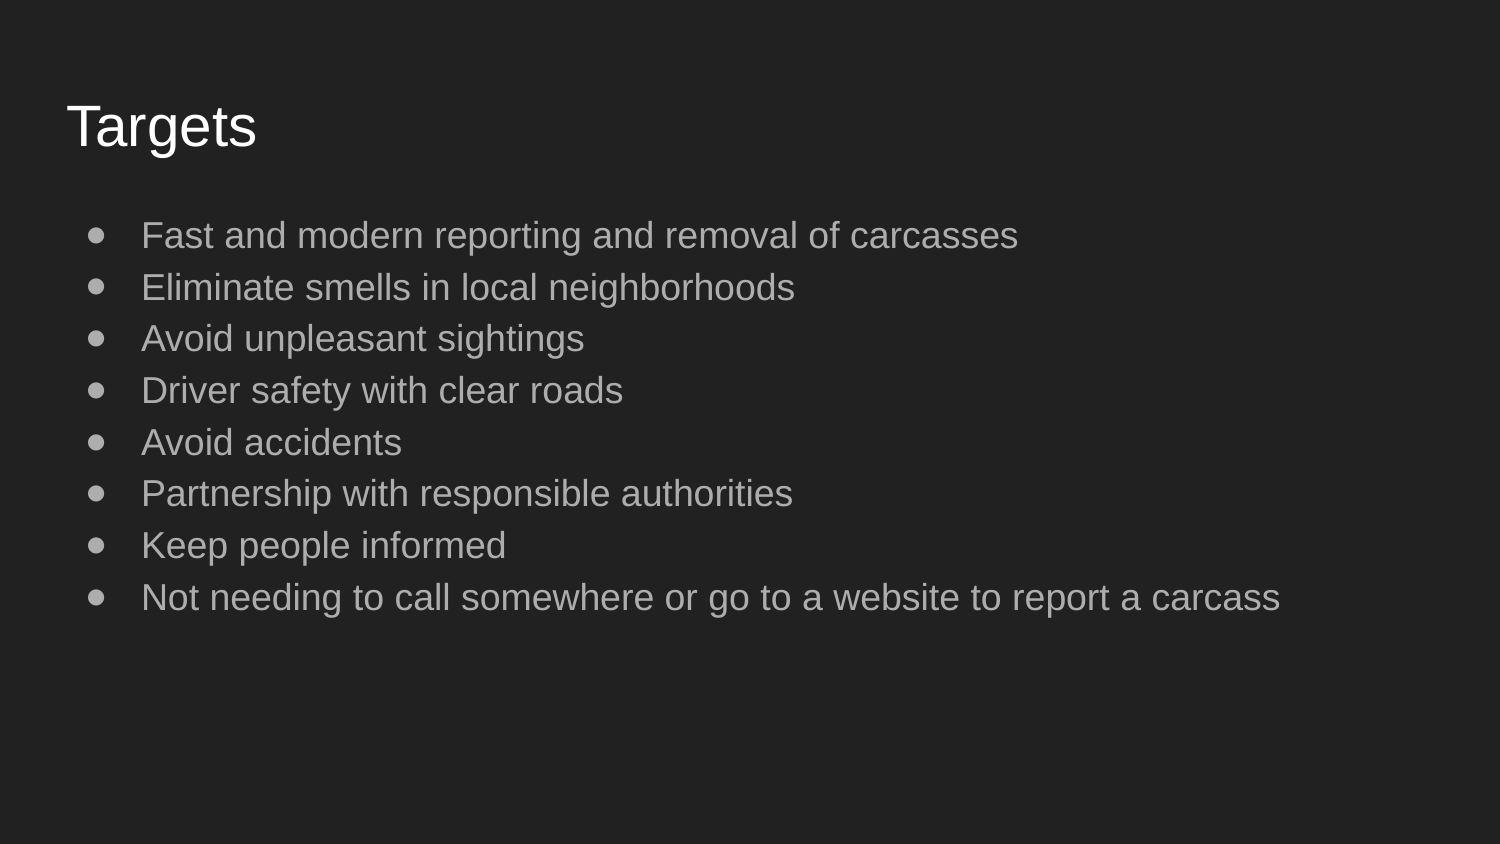

# Targets
Fast and modern reporting and removal of carcasses
Eliminate smells in local neighborhoods
Avoid unpleasant sightings
Driver safety with clear roads
Avoid accidents
Partnership with responsible authorities
Keep people informed
Not needing to call somewhere or go to a website to report a carcass